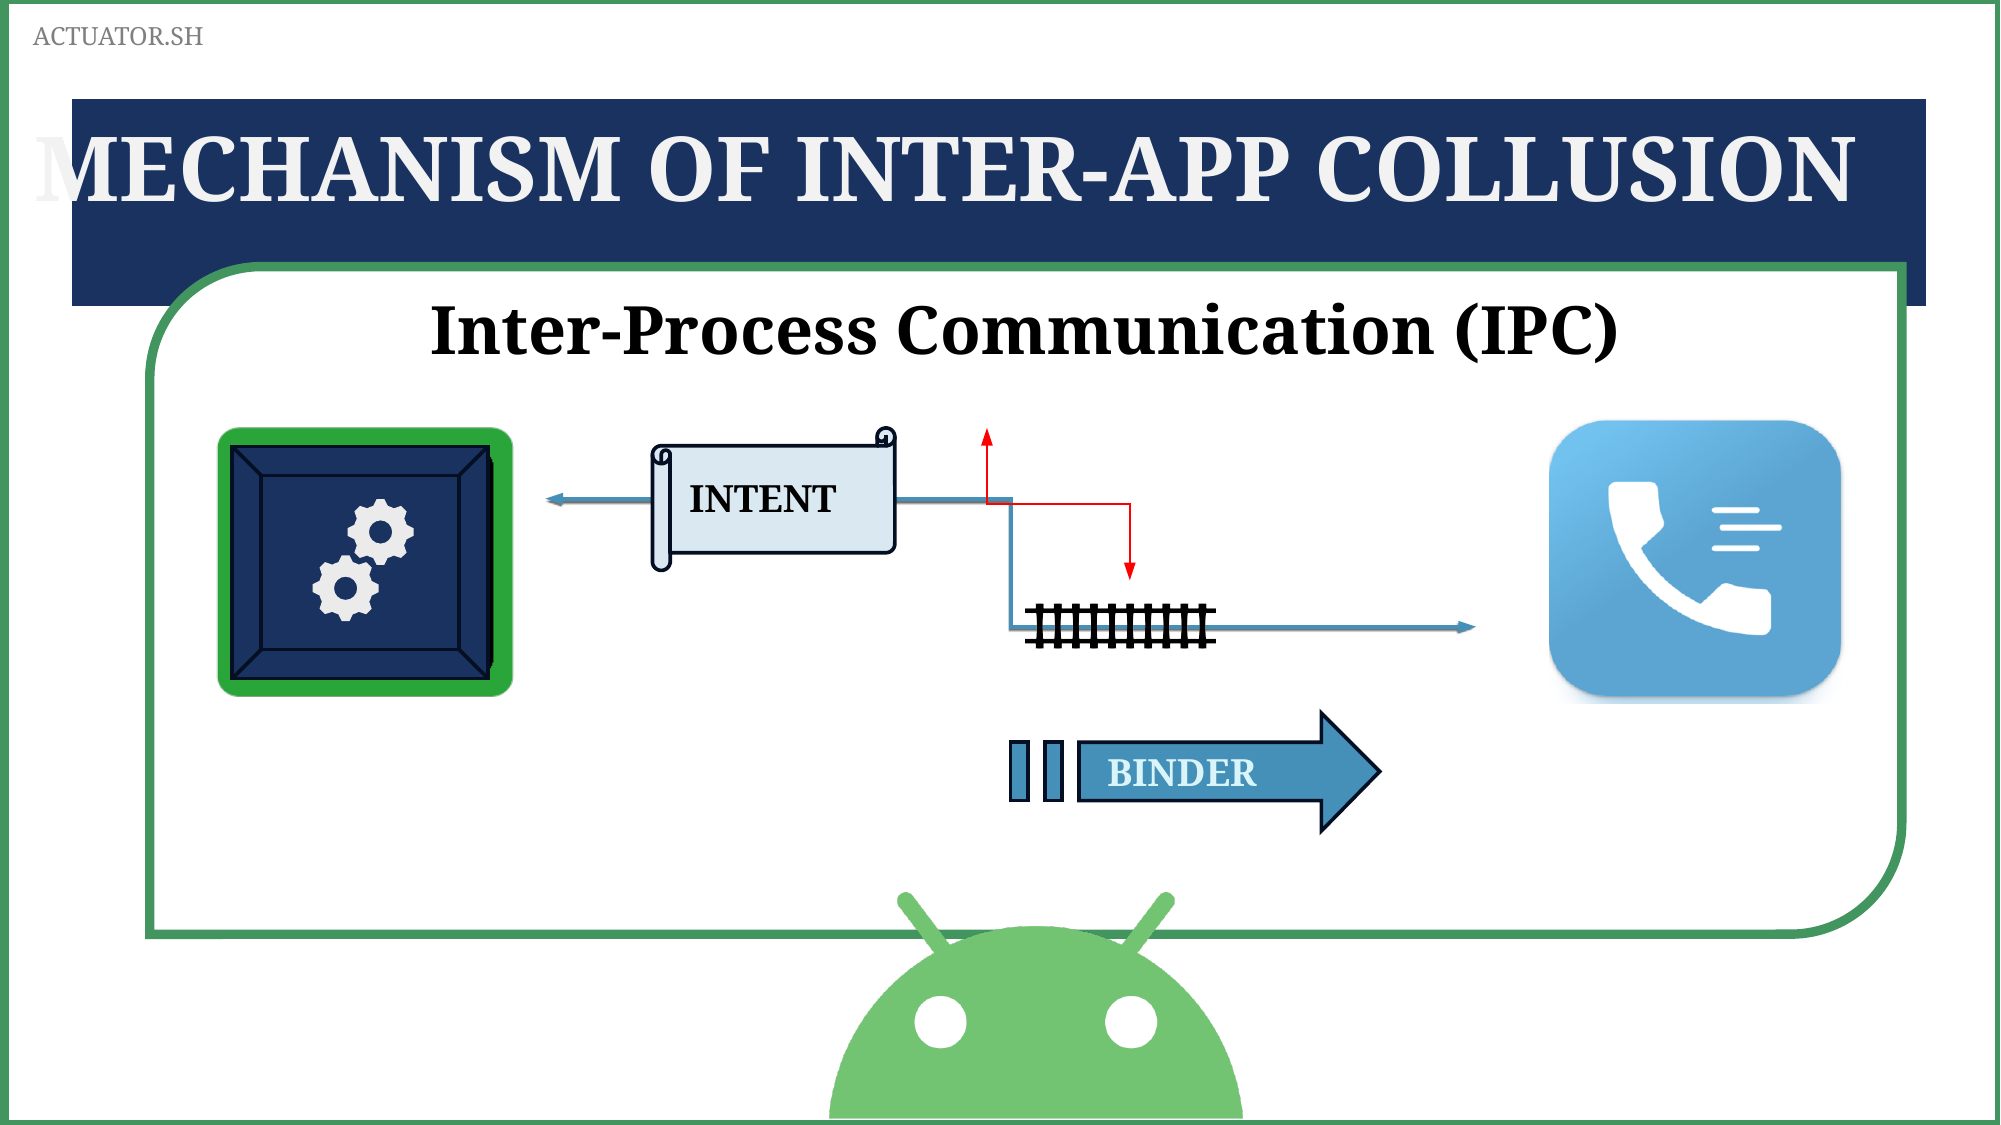

Actuator.sh
# Mechanism of Inter-App Collusion
Inter-Process Communication (IPC)
INTENT
BINDER